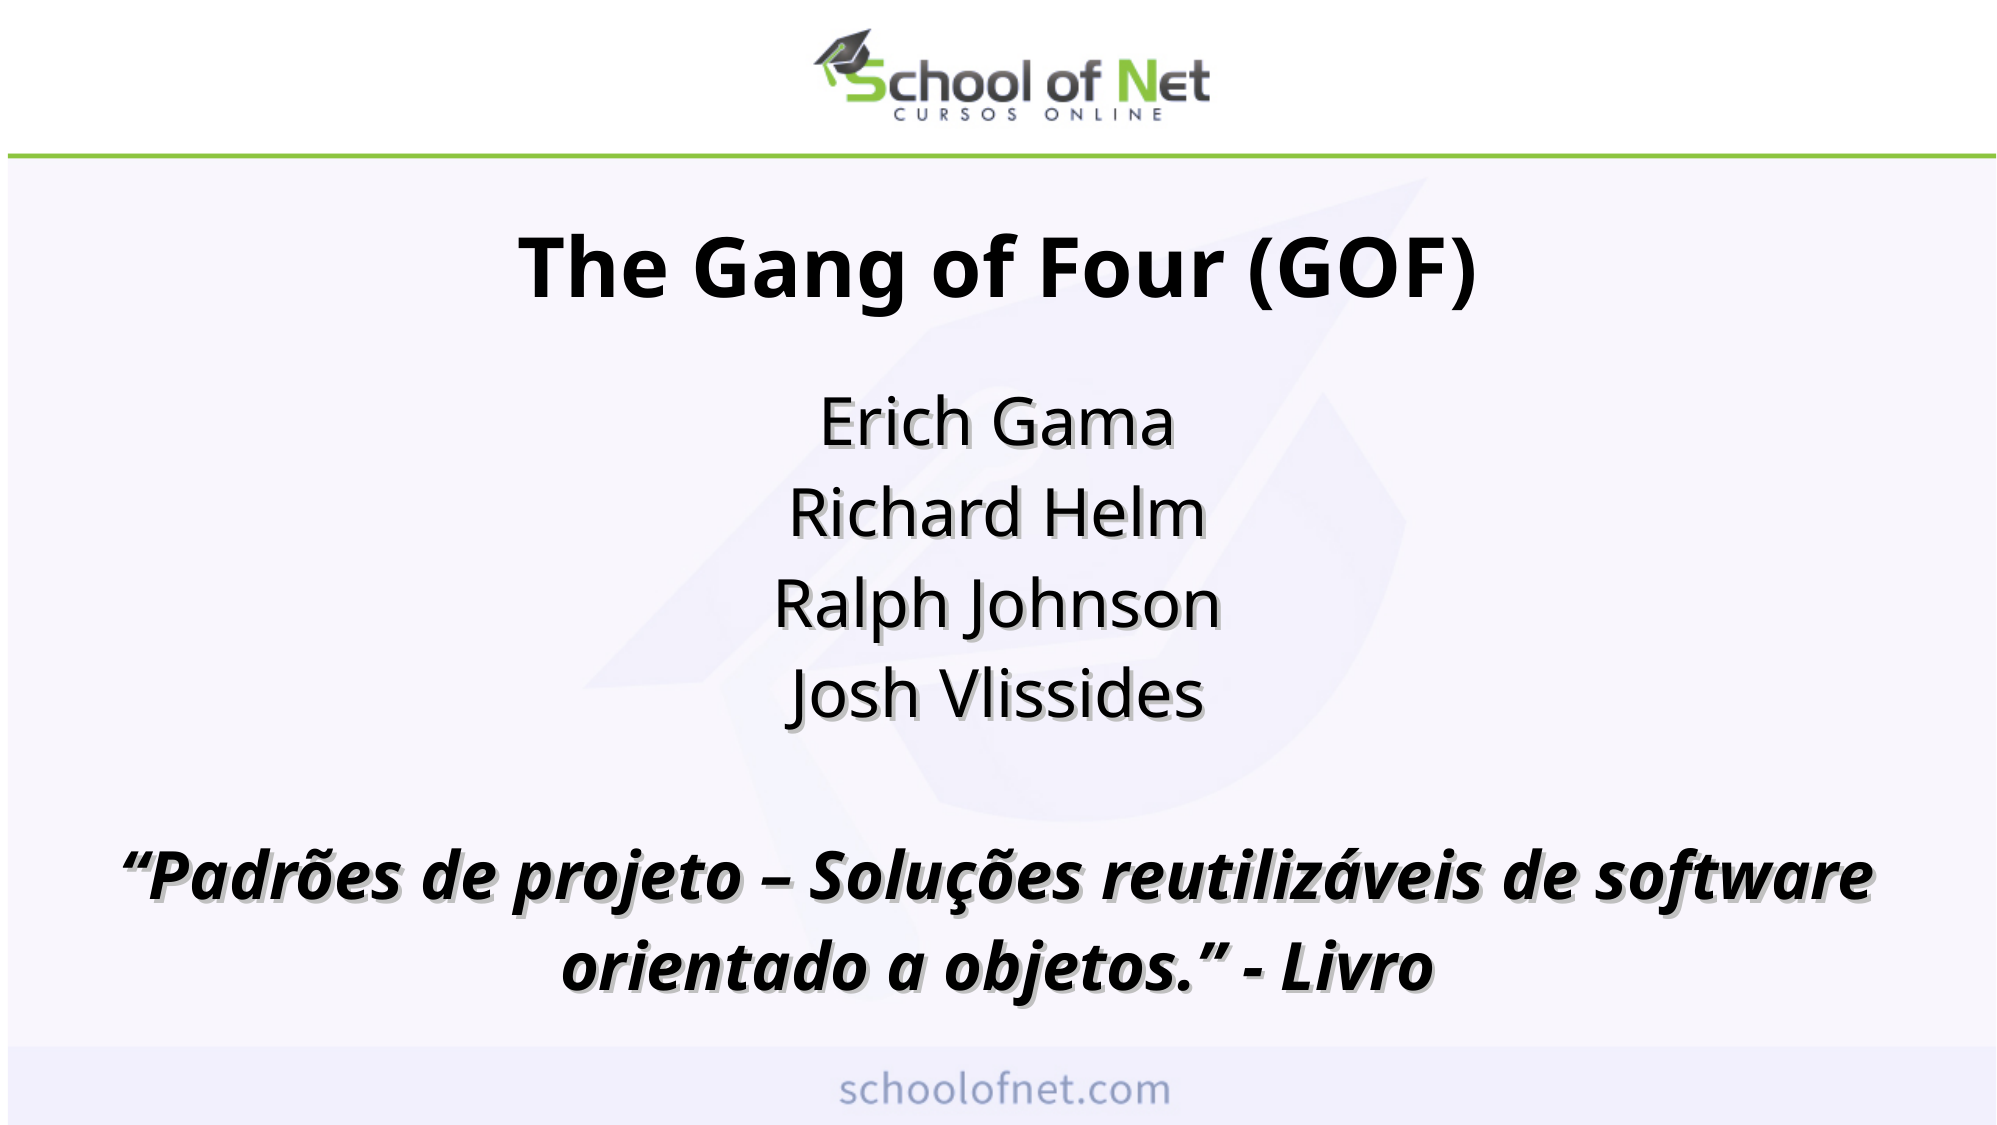

# The Gang of Four (GOF)
Erich Gama
Richard Helm
Ralph Johnson
Josh Vlissides
“Padrões de projeto – Soluções reutilizáveis de software orientado a objetos.” - Livro